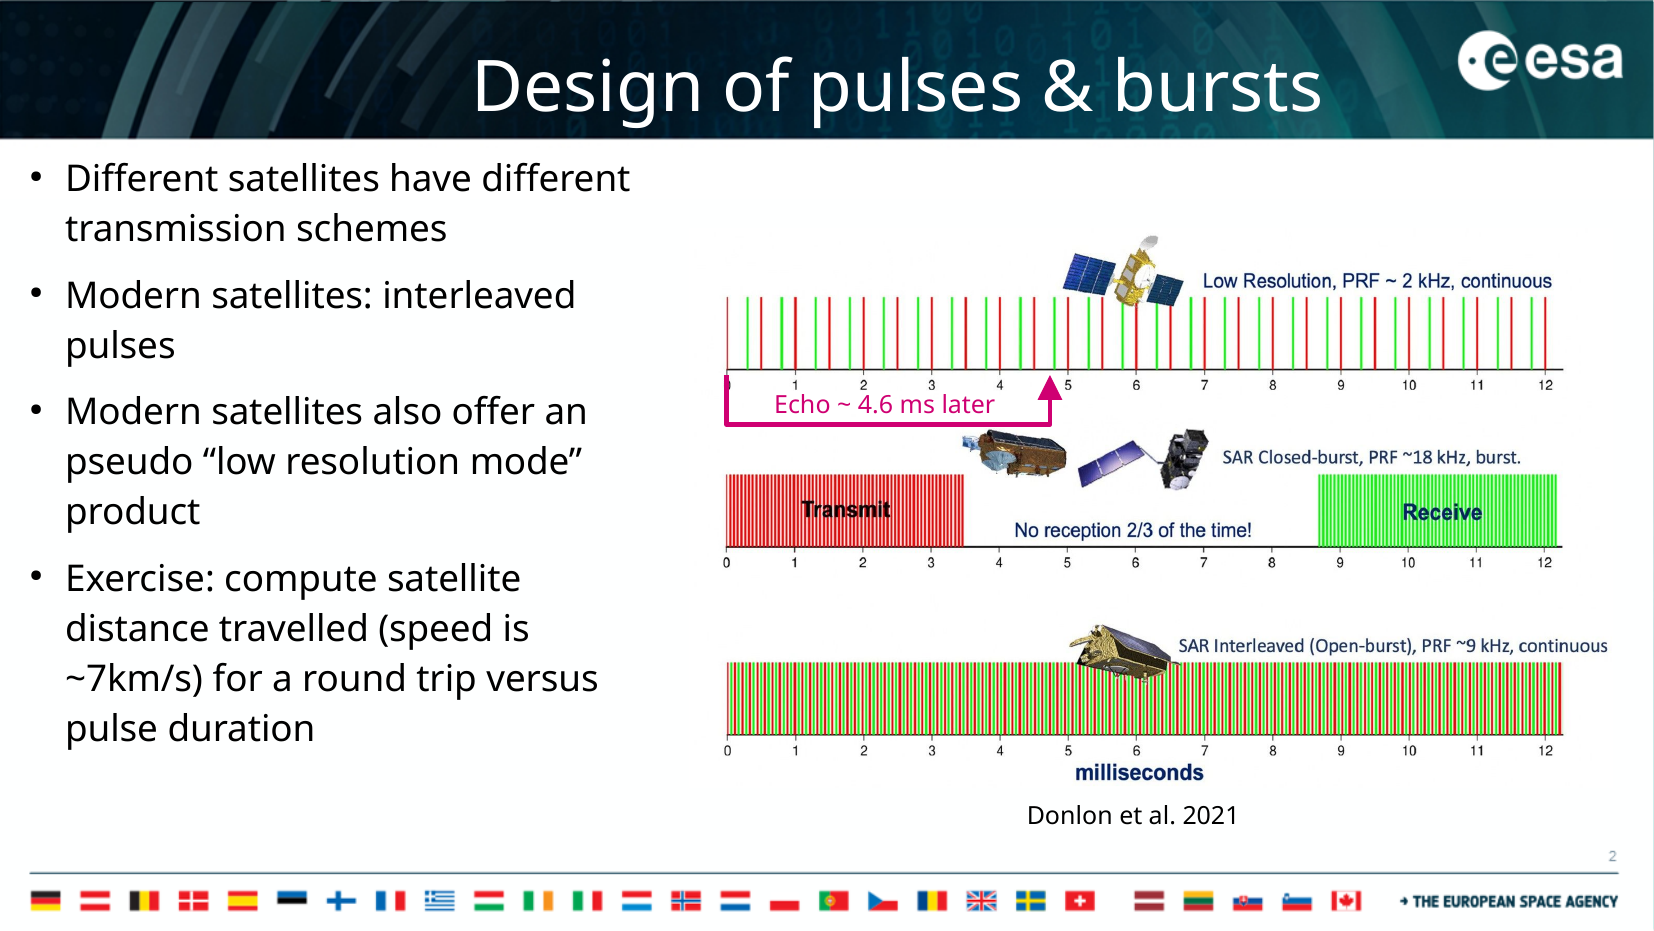

# Design of pulses & bursts
Different satellites have different transmission schemes
Modern satellites: interleaved pulses
Modern satellites also offer an pseudo “low resolution mode” product
Exercise: compute satellite distance travelled (speed is ~7km/s) for a round trip versus pulse duration
Echo ~ 4.6 ms later
Donlon et al. 2021